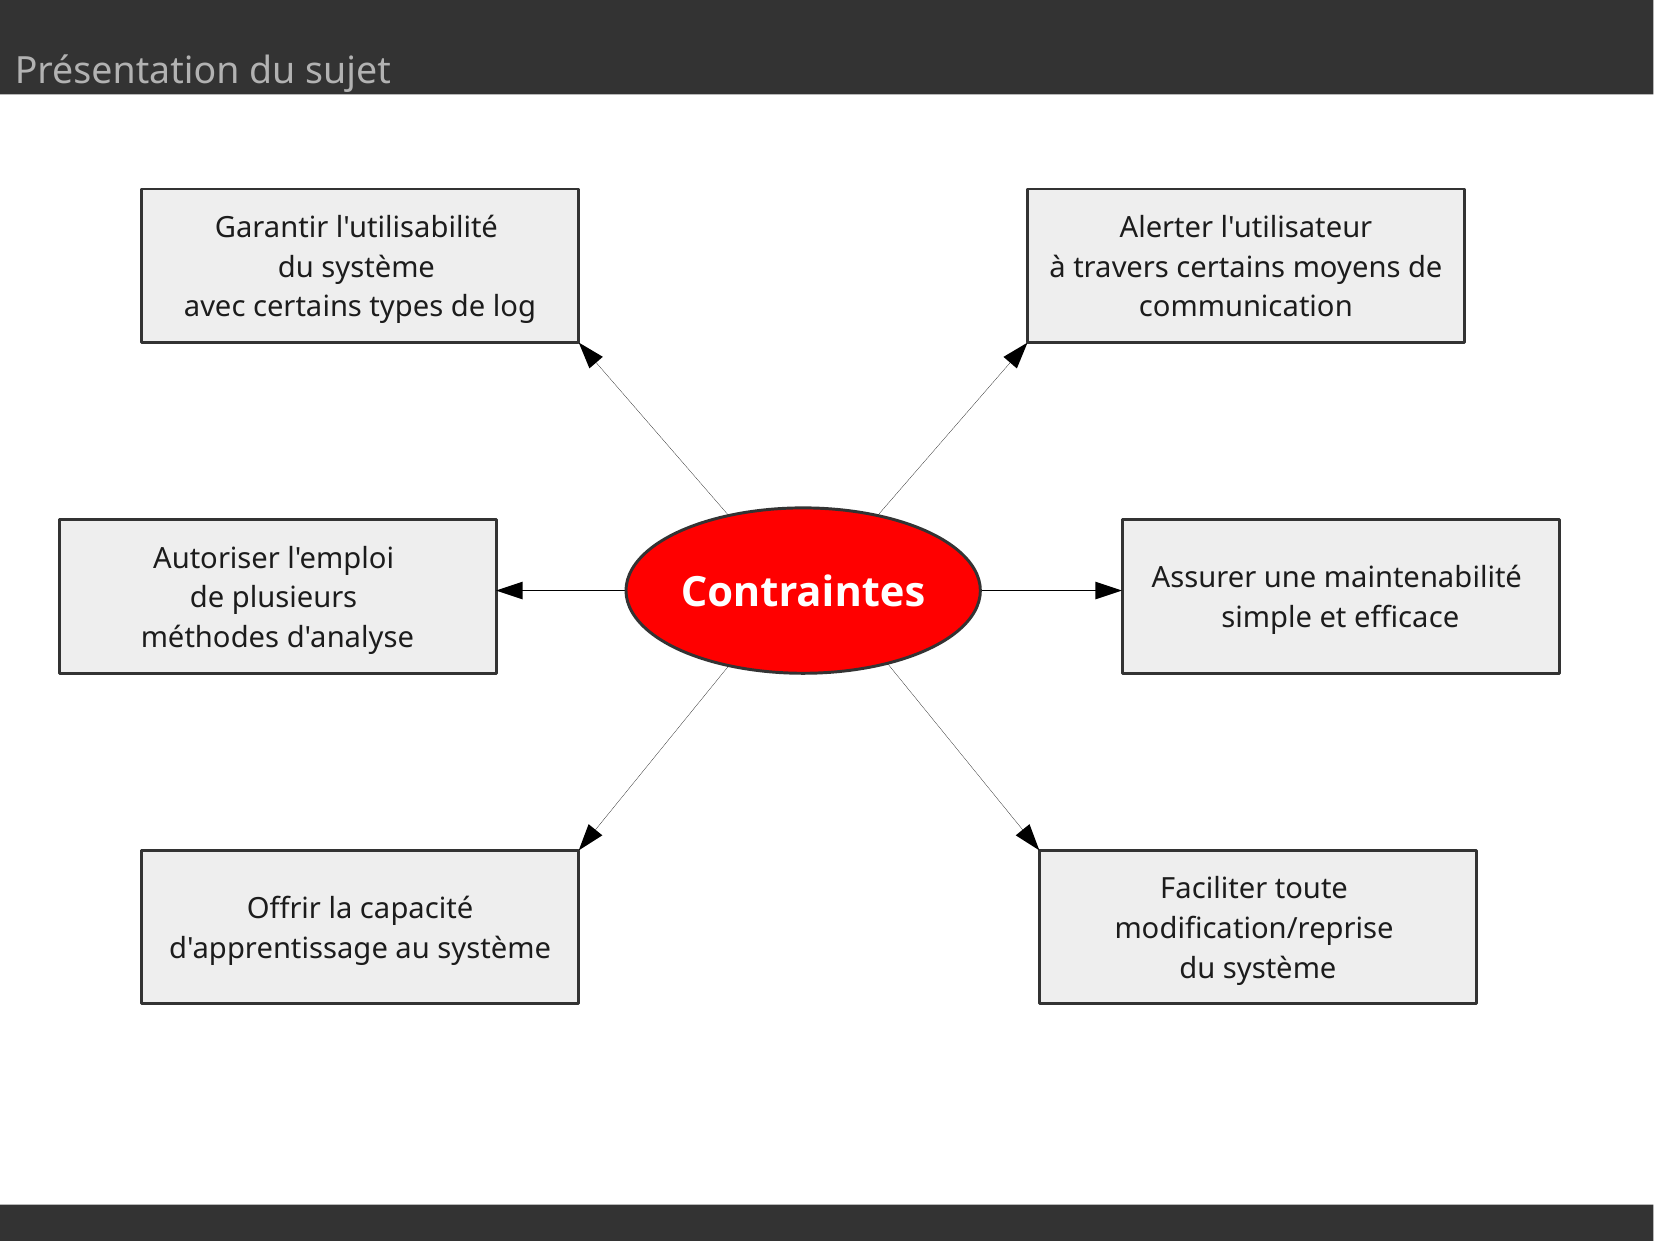

Présentation du sujet
Garantir l'utilisabilité
du système
avec certains types de log
Alerter l'utilisateur
à travers certains moyens de
communication
Contraintes
Autoriser l'emploi
de plusieurs
méthodes d'analyse
Assurer une maintenabilité
simple et efficace
Offrir la capacité
d'apprentissage au système
Faciliter toute
modification/reprise
du système